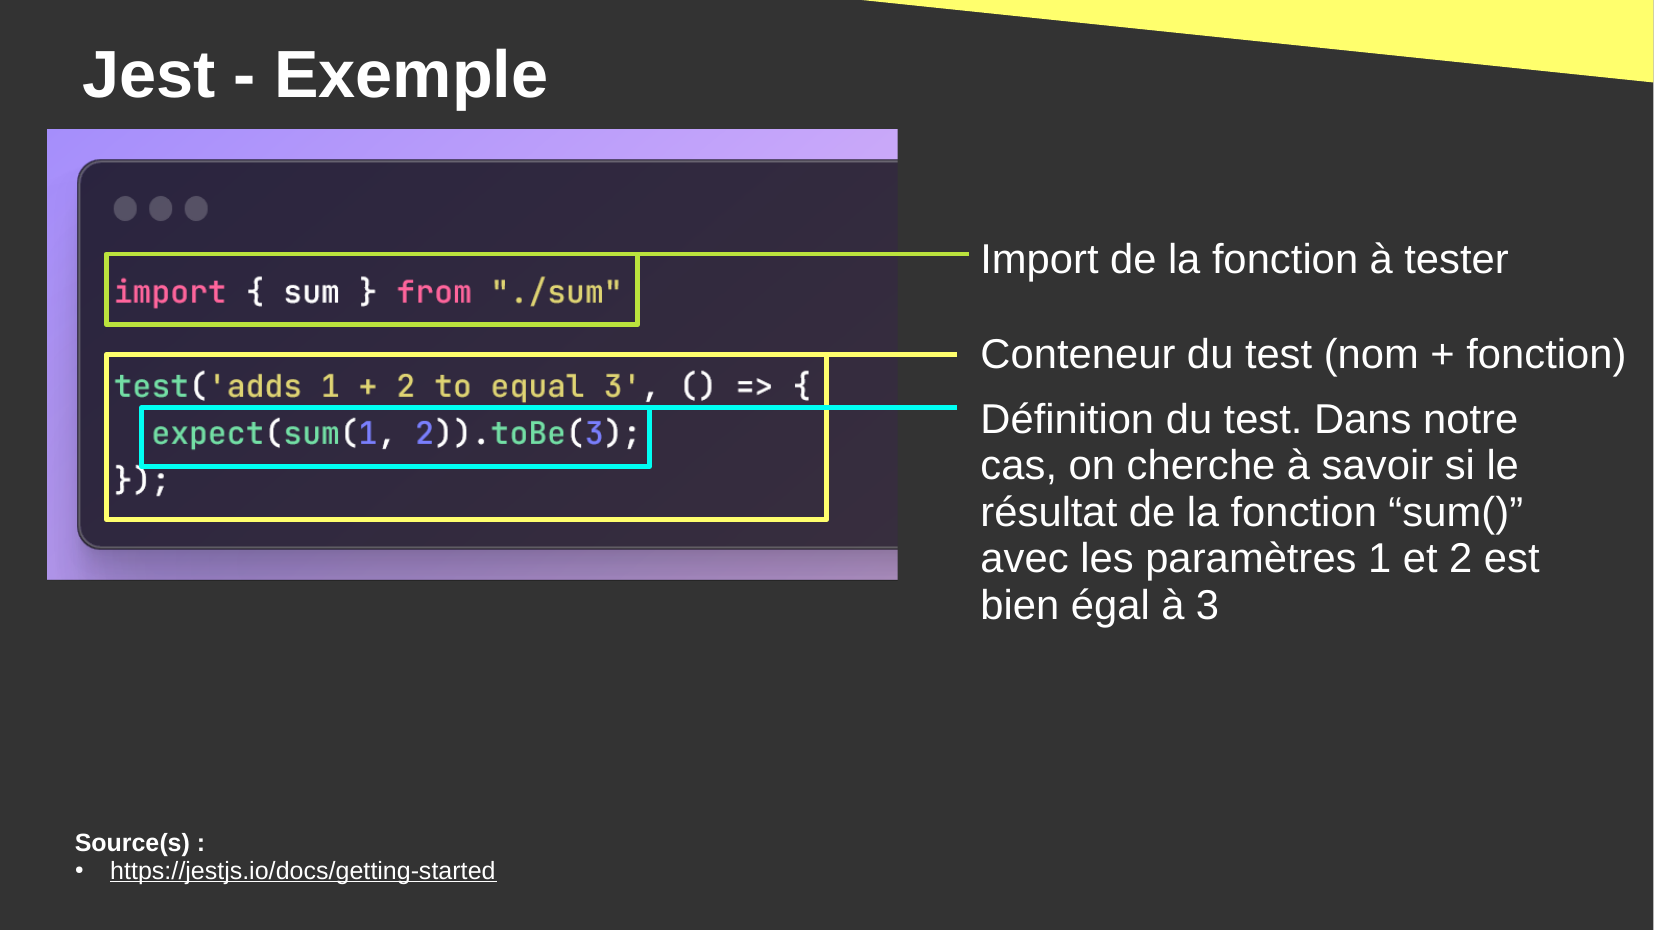

# Jest - Exemple
Import de la fonction à tester
Conteneur du test (nom + fonction)
Définition du test. Dans notre cas, on cherche à savoir si le résultat de la fonction “sum()” avec les paramètres 1 et 2 est bien égal à 3
Source(s) :
https://jestjs.io/docs/getting-started